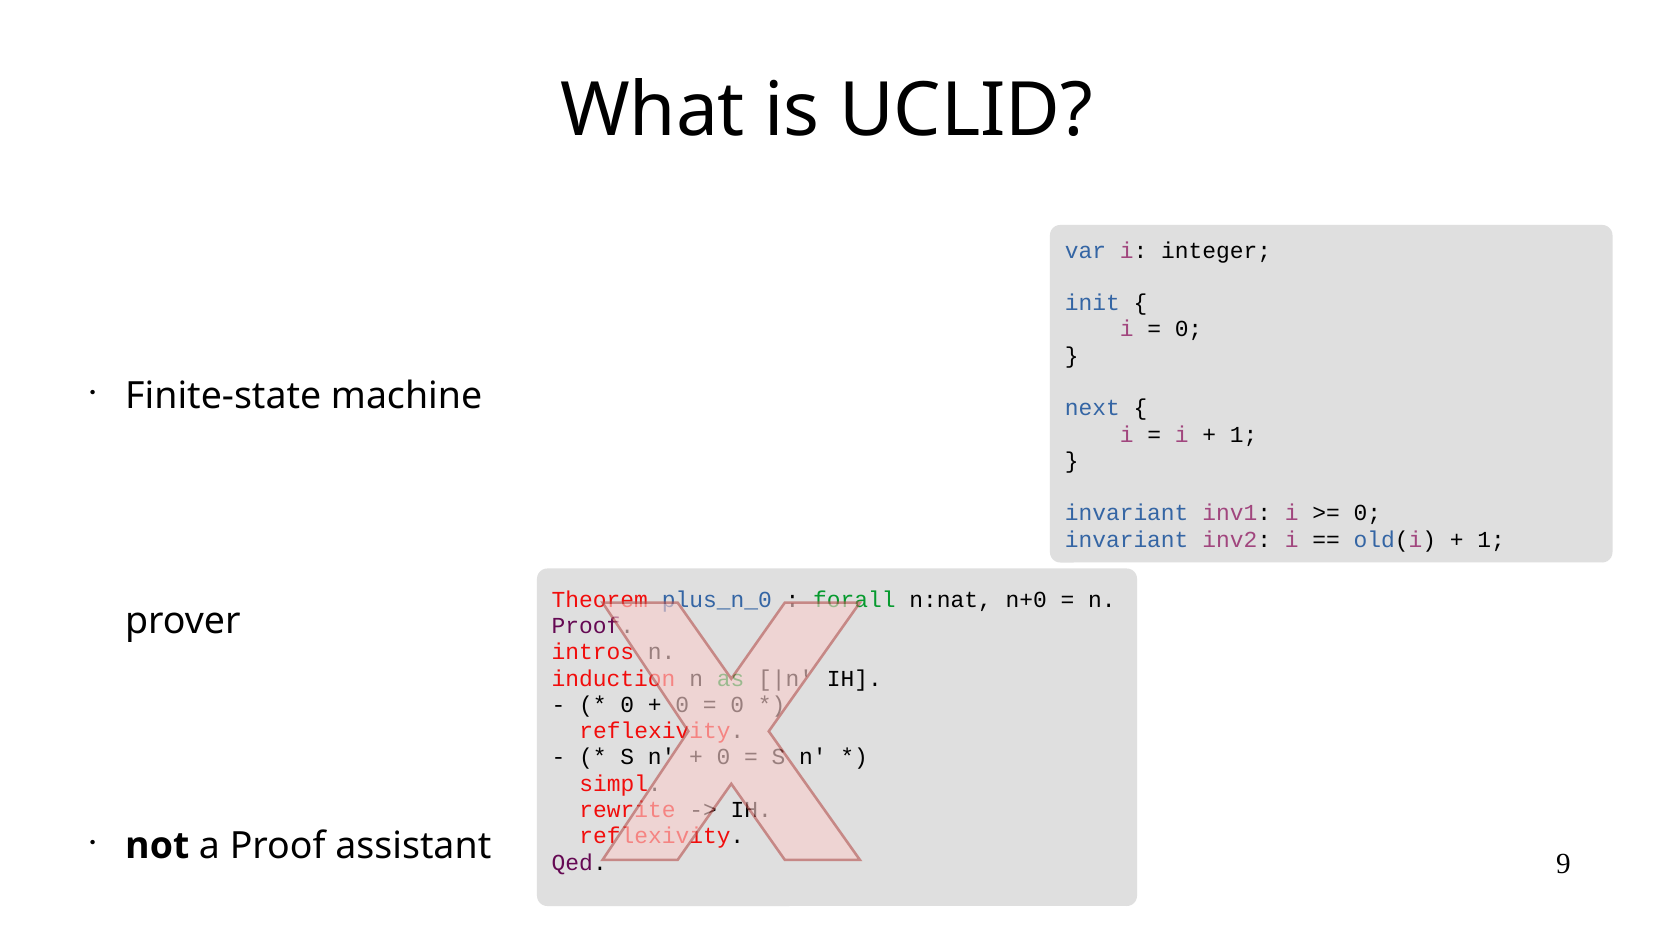

What is UCLID?
Finite-state machine prover
not a Proof assistant
var i: integer;
init {
 i = 0;
}
next {
 i = i + 1;
}
invariant inv1: i >= 0;
invariant inv2: i == old(i) + 1;
Theorem plus_n_0 : forall n:nat, n+0 = n.
Proof.
intros n.
induction n as [|n' IH].
- (* 0 + 0 = 0 *)
 reflexivity.
- (* S n' + 0 = S n' *)
 simpl.
 rewrite -> IH.
 reflexivity.
Qed.
9